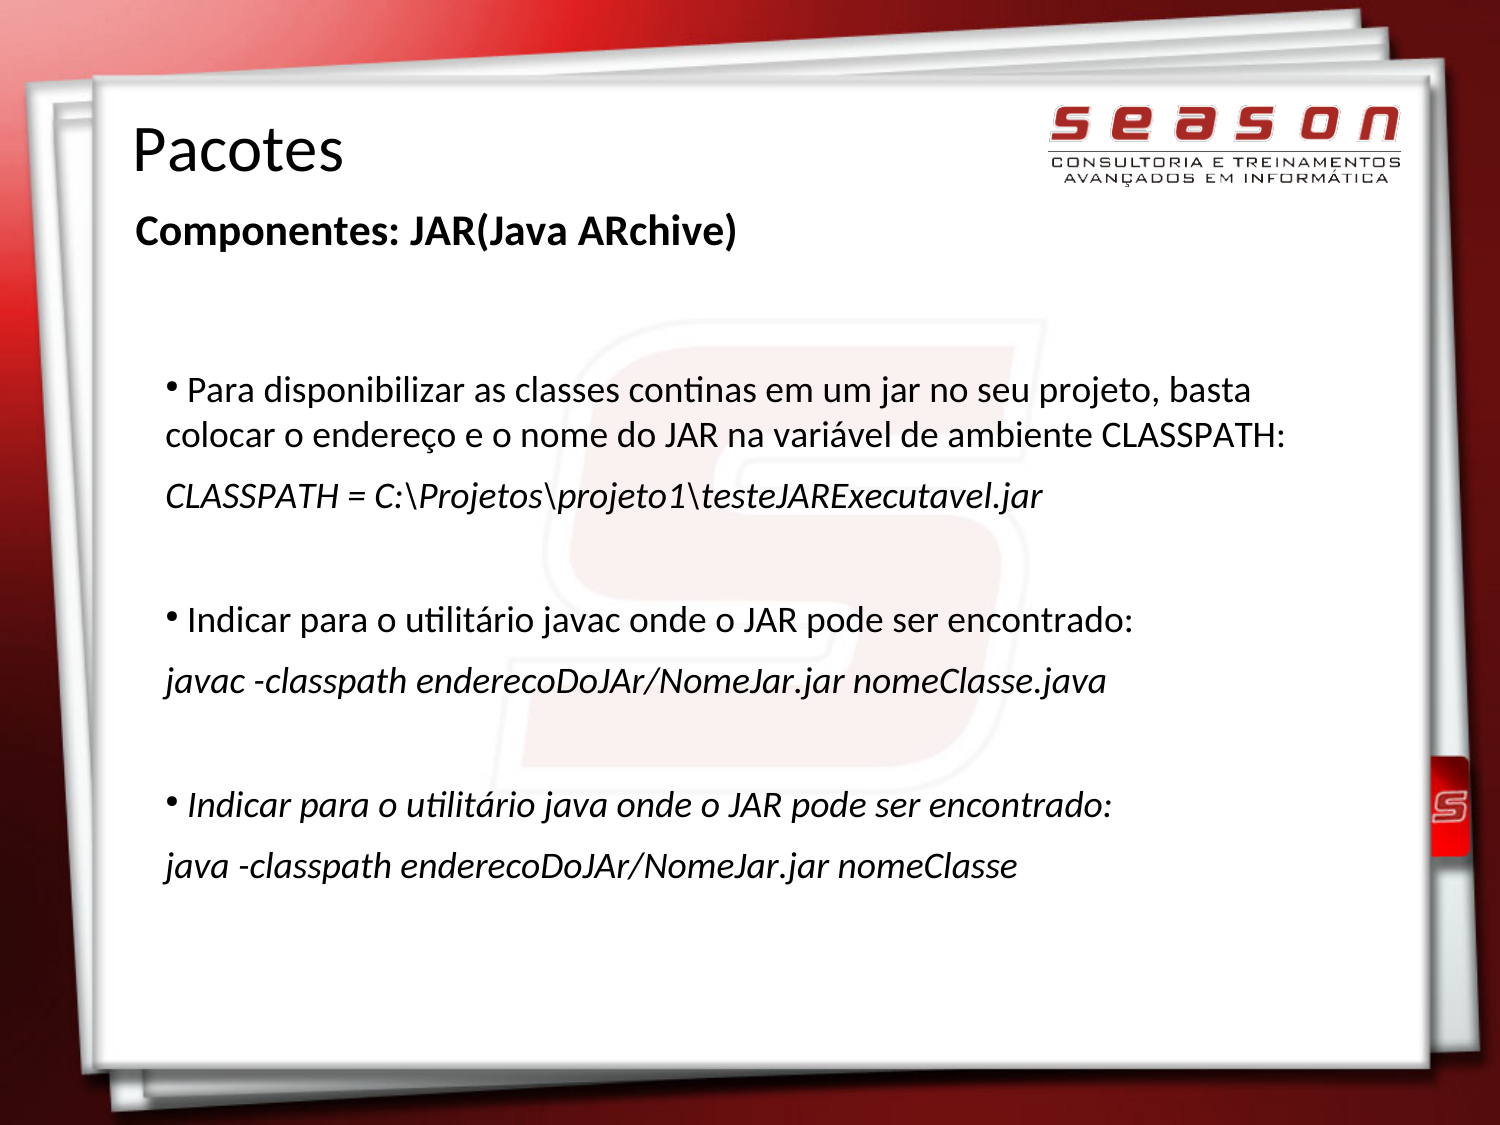

# Pacotes
Componentes: JAR(Java ARchive)
 Para disponibilizar as classes continas em um jar no seu projeto, basta colocar o endereço e o nome do JAR na variável de ambiente CLASSPATH:
CLASSPATH = C:\Projetos\projeto1\testeJARExecutavel.jar
 Indicar para o utilitário javac onde o JAR pode ser encontrado:
javac -classpath enderecoDoJAr/NomeJar.jar nomeClasse.java
 Indicar para o utilitário java onde o JAR pode ser encontrado:
java -classpath enderecoDoJAr/NomeJar.jar nomeClasse